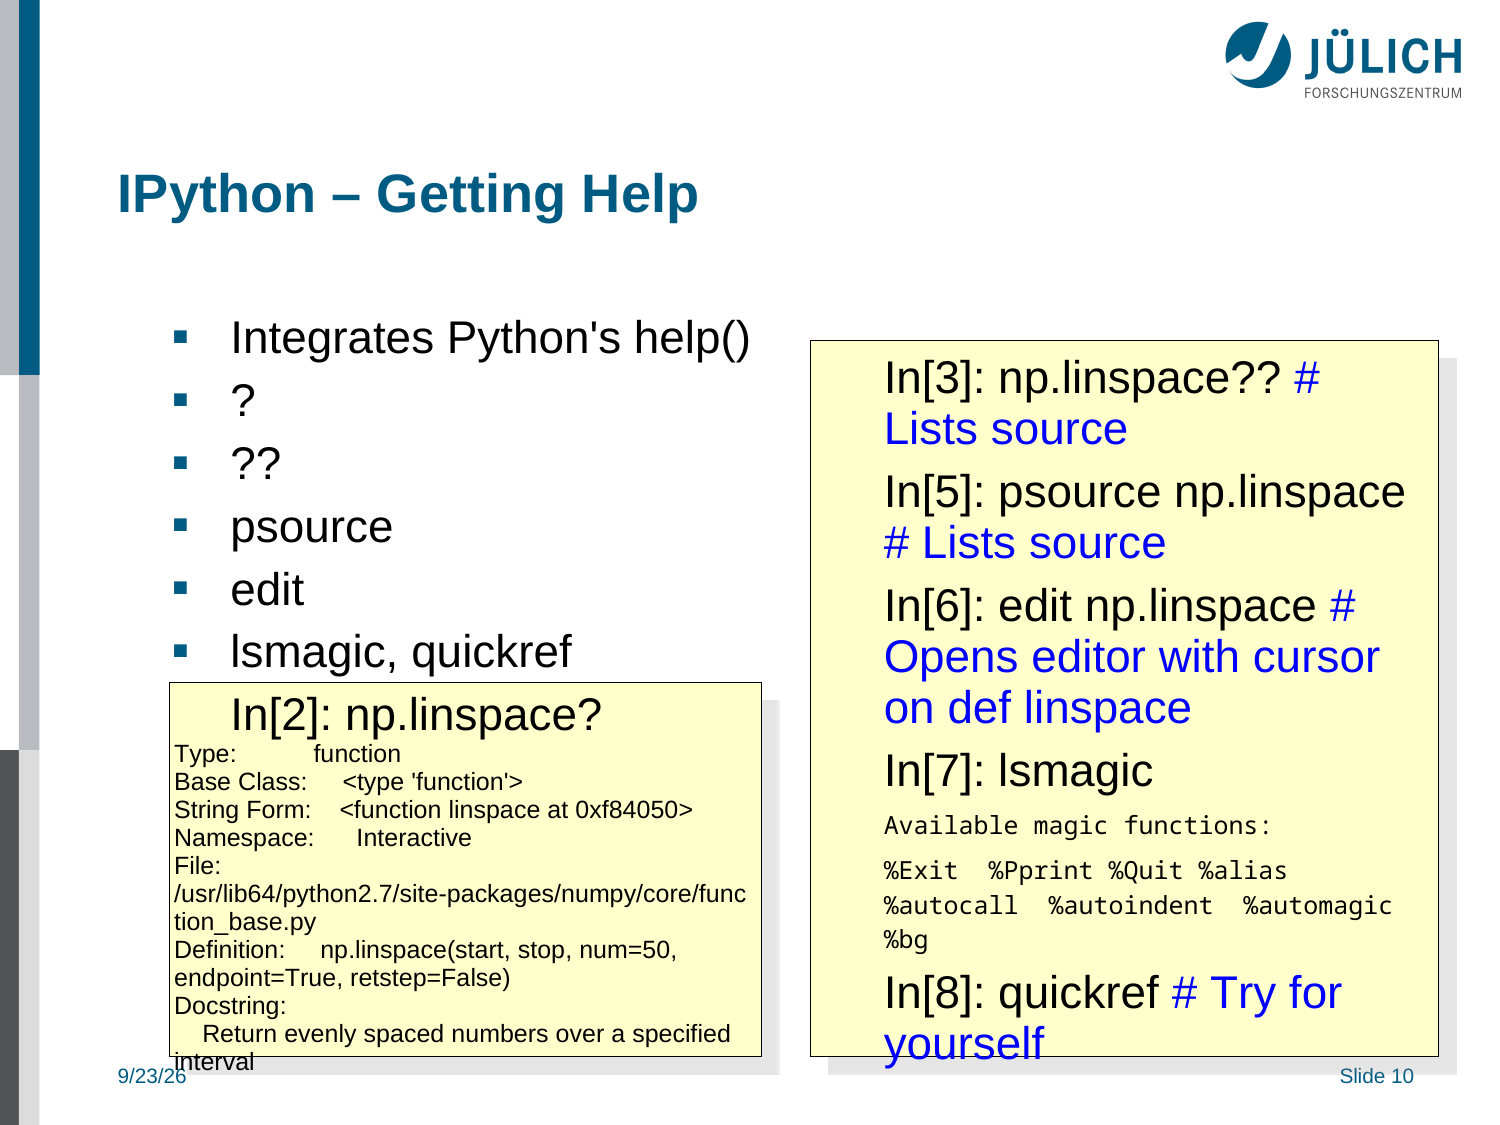

# IPython – Getting Help
Integrates Python's help()
?
??
psource
edit
lsmagic, quickref
In[2]: np.linspace?
Type: function
Base Class: <type 'function'>
String Form: <function linspace at 0xf84050>
Namespace: Interactive
File: /usr/lib64/python2.7/site-packages/numpy/core/function_base.py
Definition: np.linspace(start, stop, num=50, endpoint=True, retstep=False)
Docstring:
 Return evenly spaced numbers over a specified interval
In[3]: np.linspace?? # Lists source
In[5]: psource np.linspace # Lists source
In[6]: edit np.linspace # Opens editor with cursor on def linspace
In[7]: lsmagic
Available magic functions:
%Exit %Pprint %Quit %alias %autocall %autoindent %automagic %bg
In[8]: quickref # Try for yourself